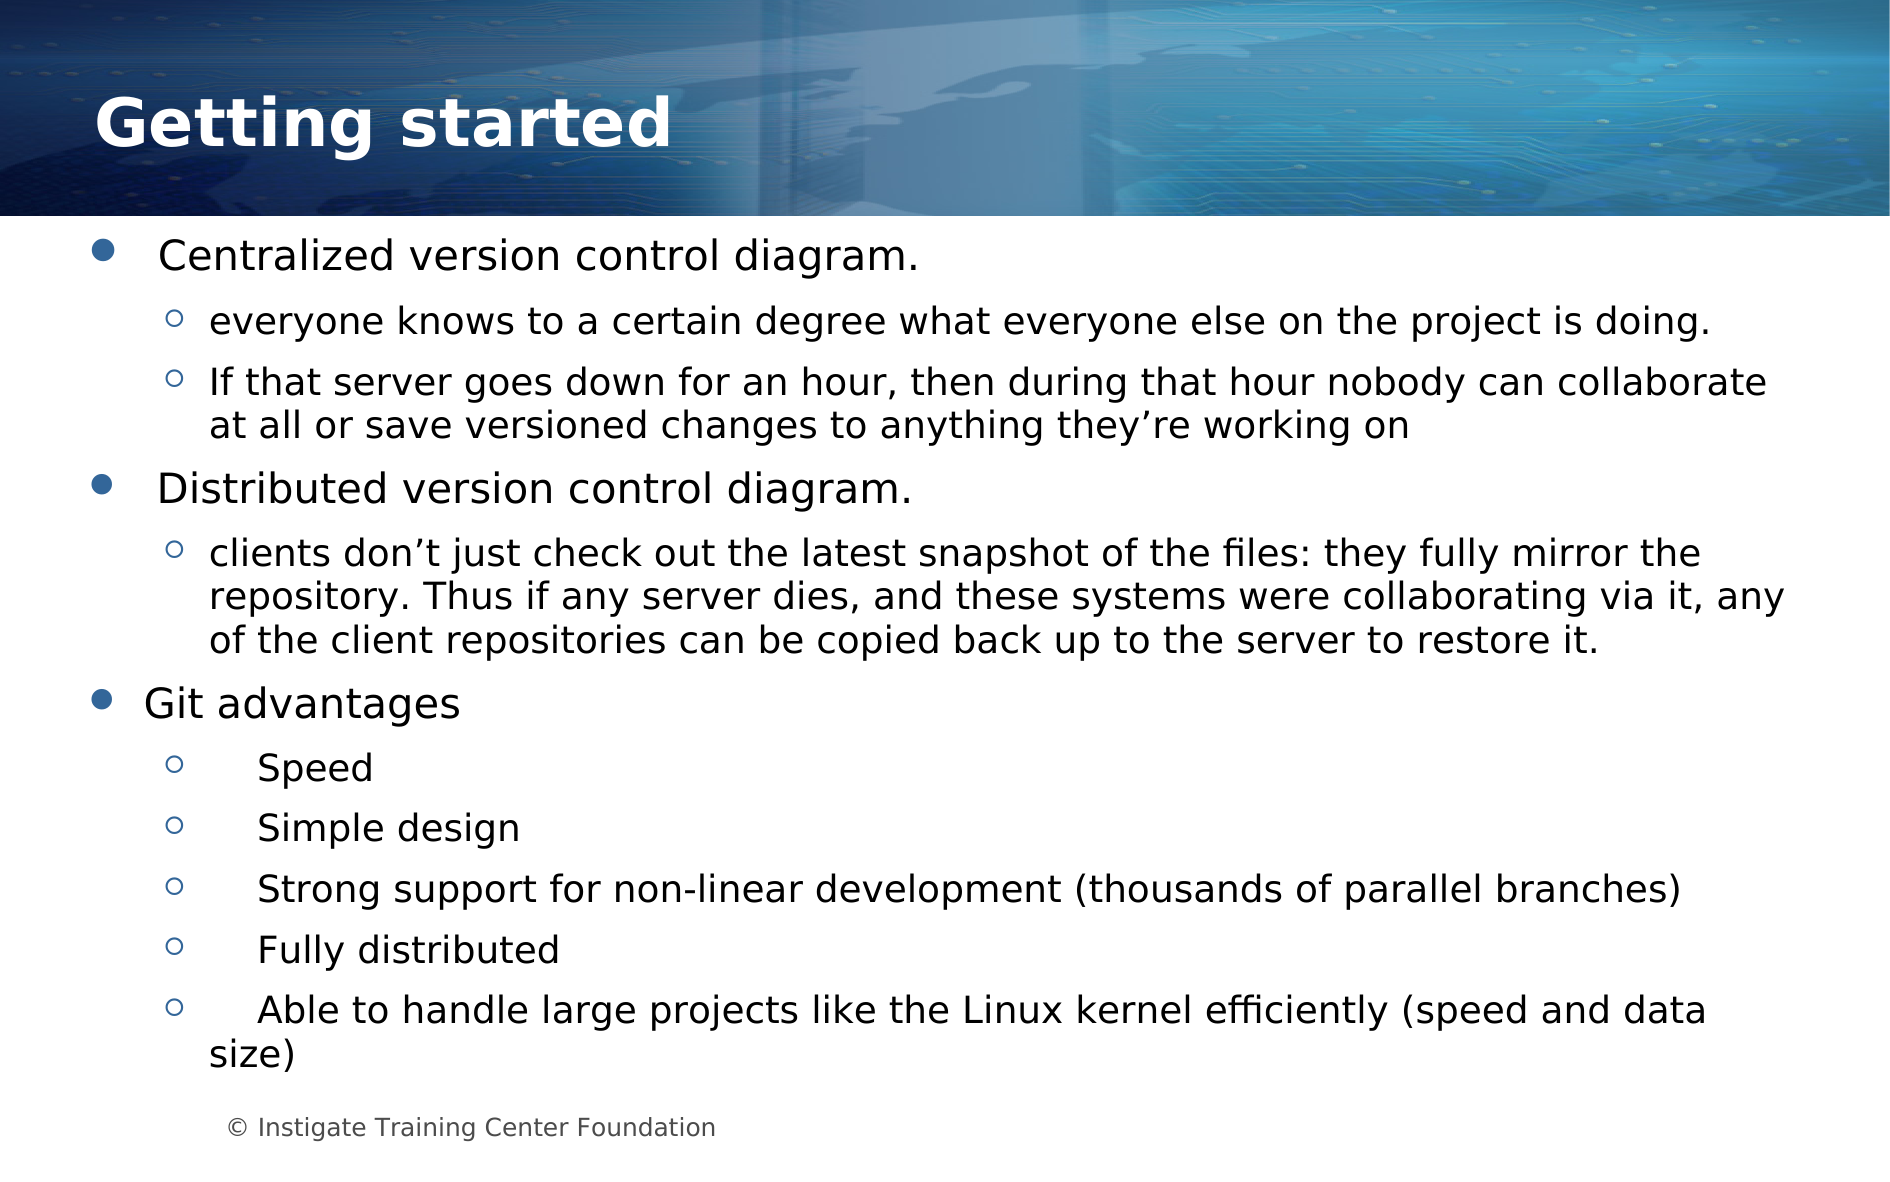

# Getting started
 Centralized version control diagram.
everyone knows to a certain degree what everyone else on the project is doing.
If that server goes down for an hour, then during that hour nobody can collaborate at all or save versioned changes to anything they’re working on
 Distributed version control diagram.
clients don’t just check out the latest snapshot of the files: they fully mirror the repository. Thus if any server dies, and these systems were collaborating via it, any of the client repositories can be copied back up to the server to restore it.
Git advantages
 Speed
 Simple design
 Strong support for non-linear development (thousands of parallel branches)
 Fully distributed
 Able to handle large projects like the Linux kernel efficiently (speed and data size)